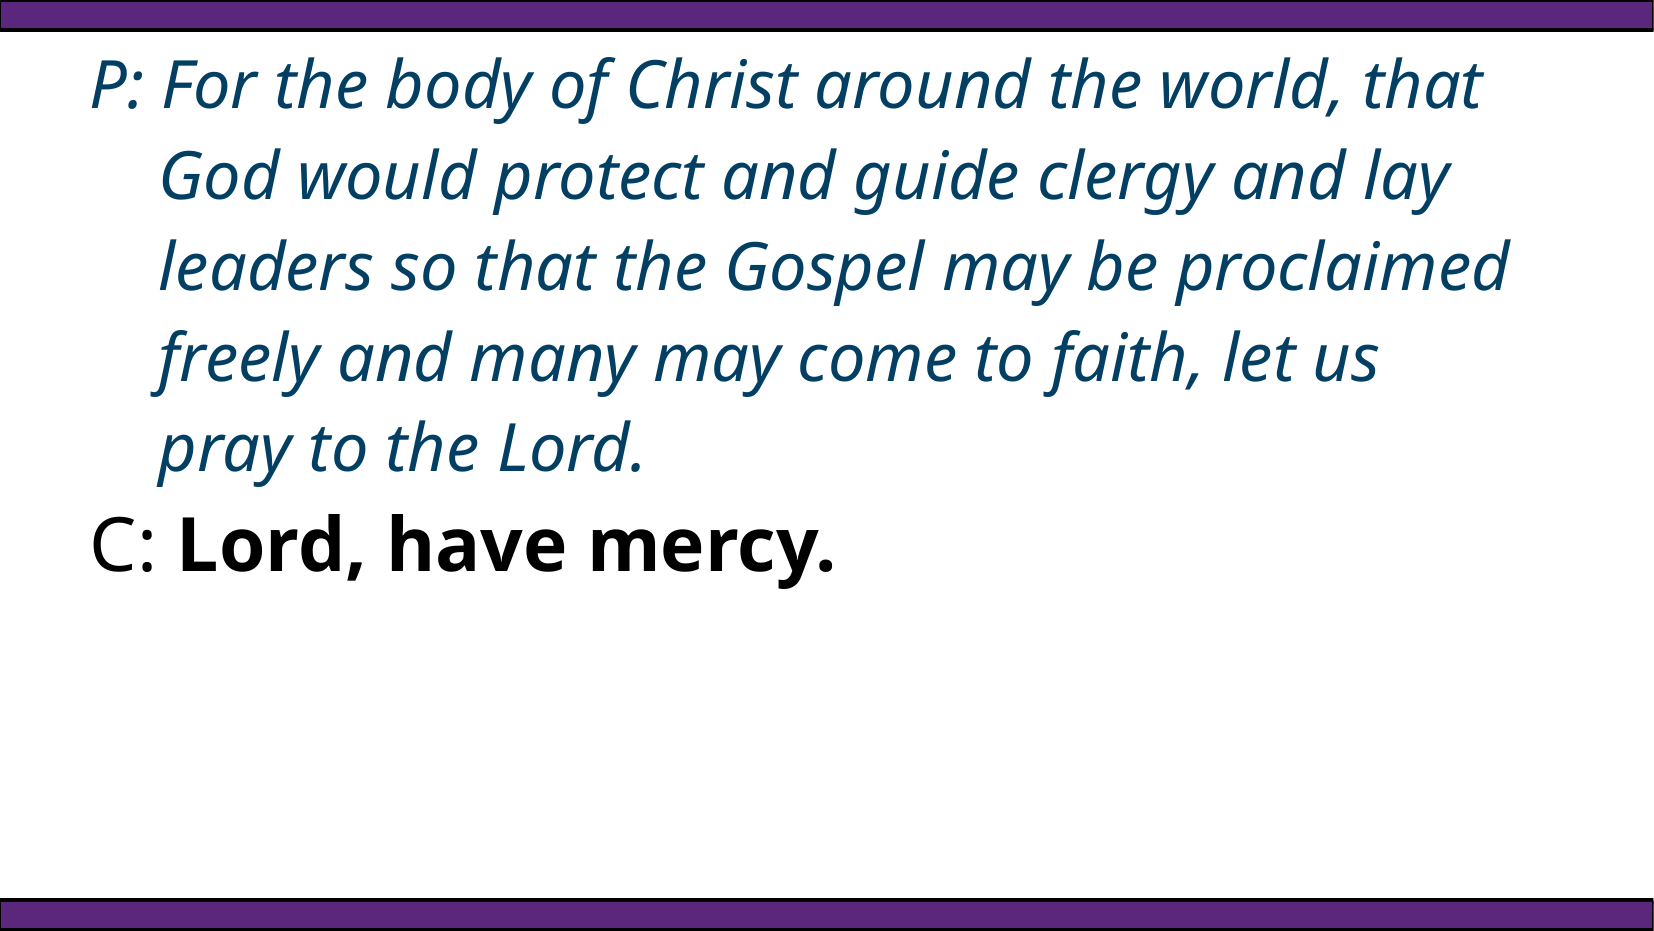

P: For the body of Christ around the world, that
 God would protect and guide clergy and lay
 leaders so that the Gospel may be proclaimed
 freely and many may come to faith, let us
 pray to the Lord.
C: Lord, have mercy.